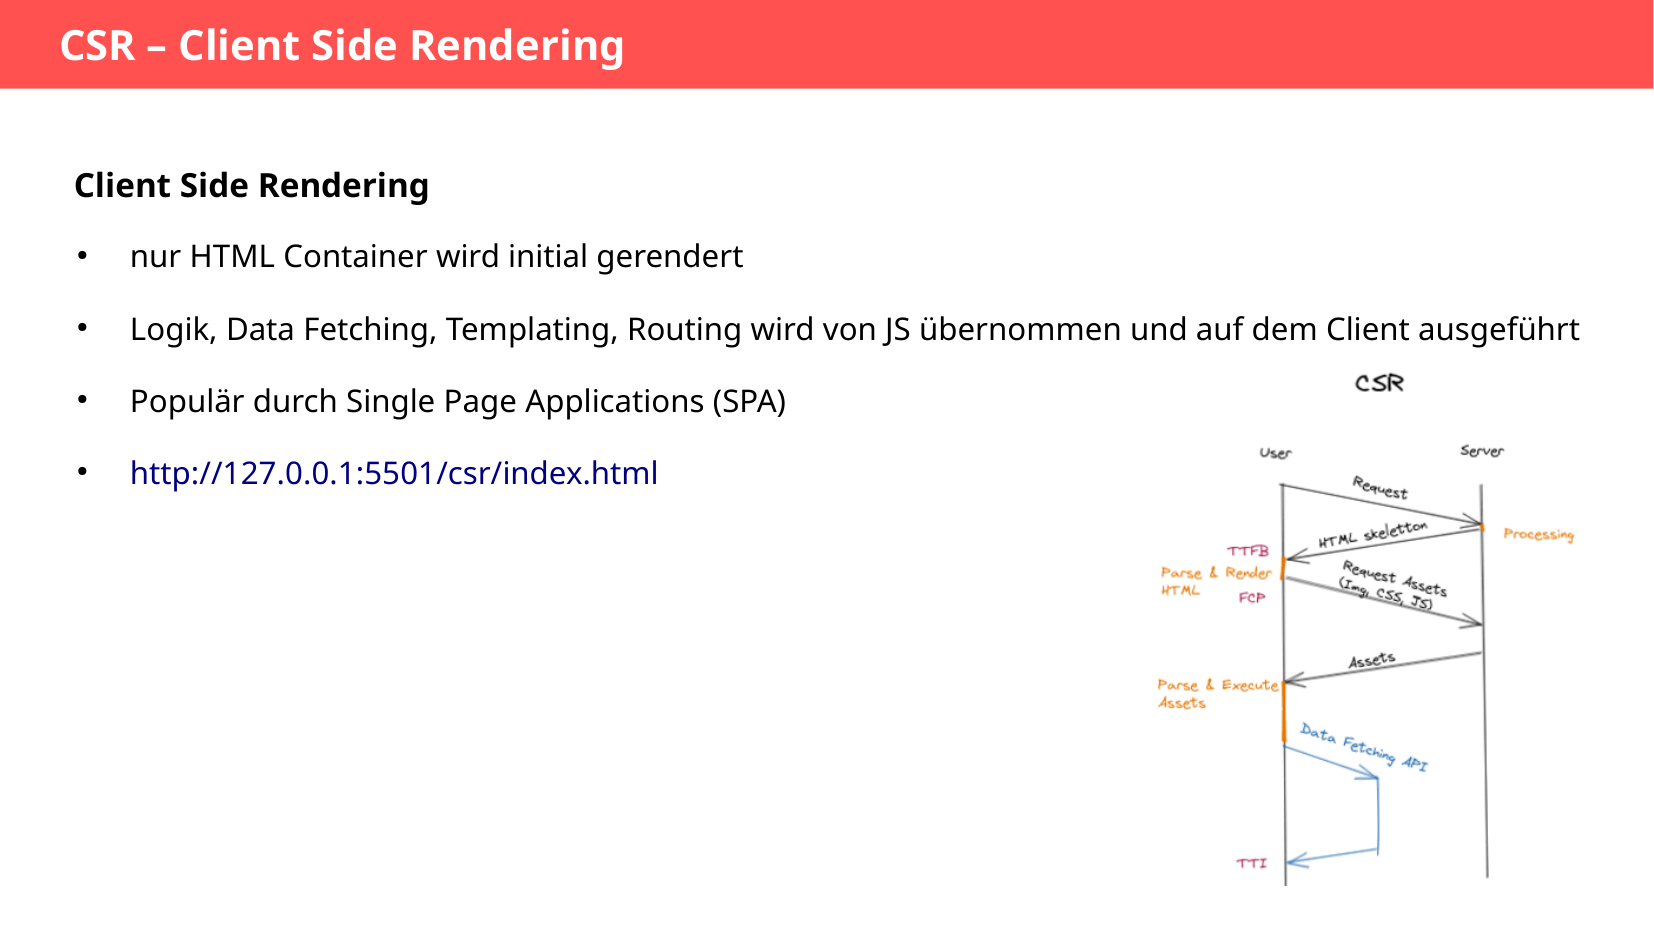

CSR – Client Side Rendering
Client Side Rendering
# nur HTML Container wird initial gerendert
Logik, Data Fetching, Templating, Routing wird von JS übernommen und auf dem Client ausgeführt
Populär durch Single Page Applications (SPA)
http://127.0.0.1:5501/csr/index.html